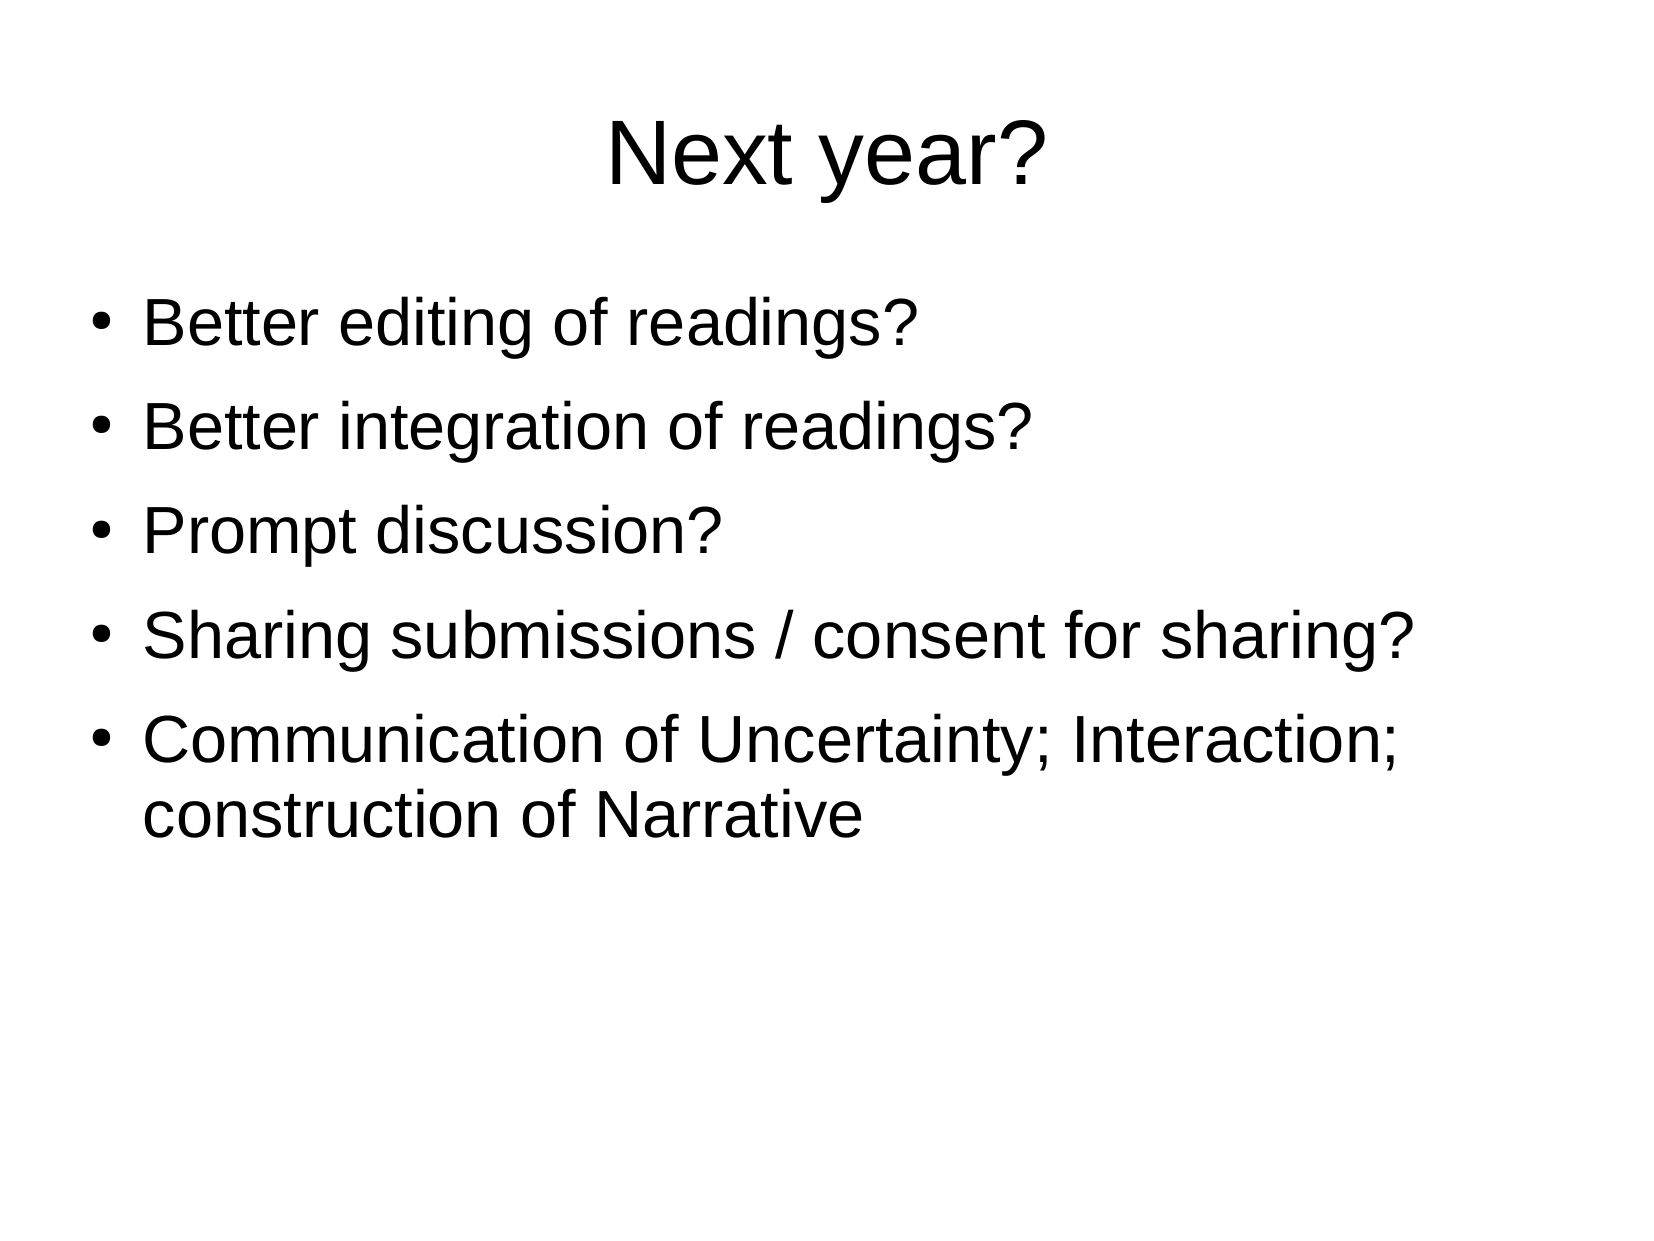

# Next year?
Better editing of readings?
Better integration of readings?
Prompt discussion?
Sharing submissions / consent for sharing?
Communication of Uncertainty; Interaction; construction of Narrative